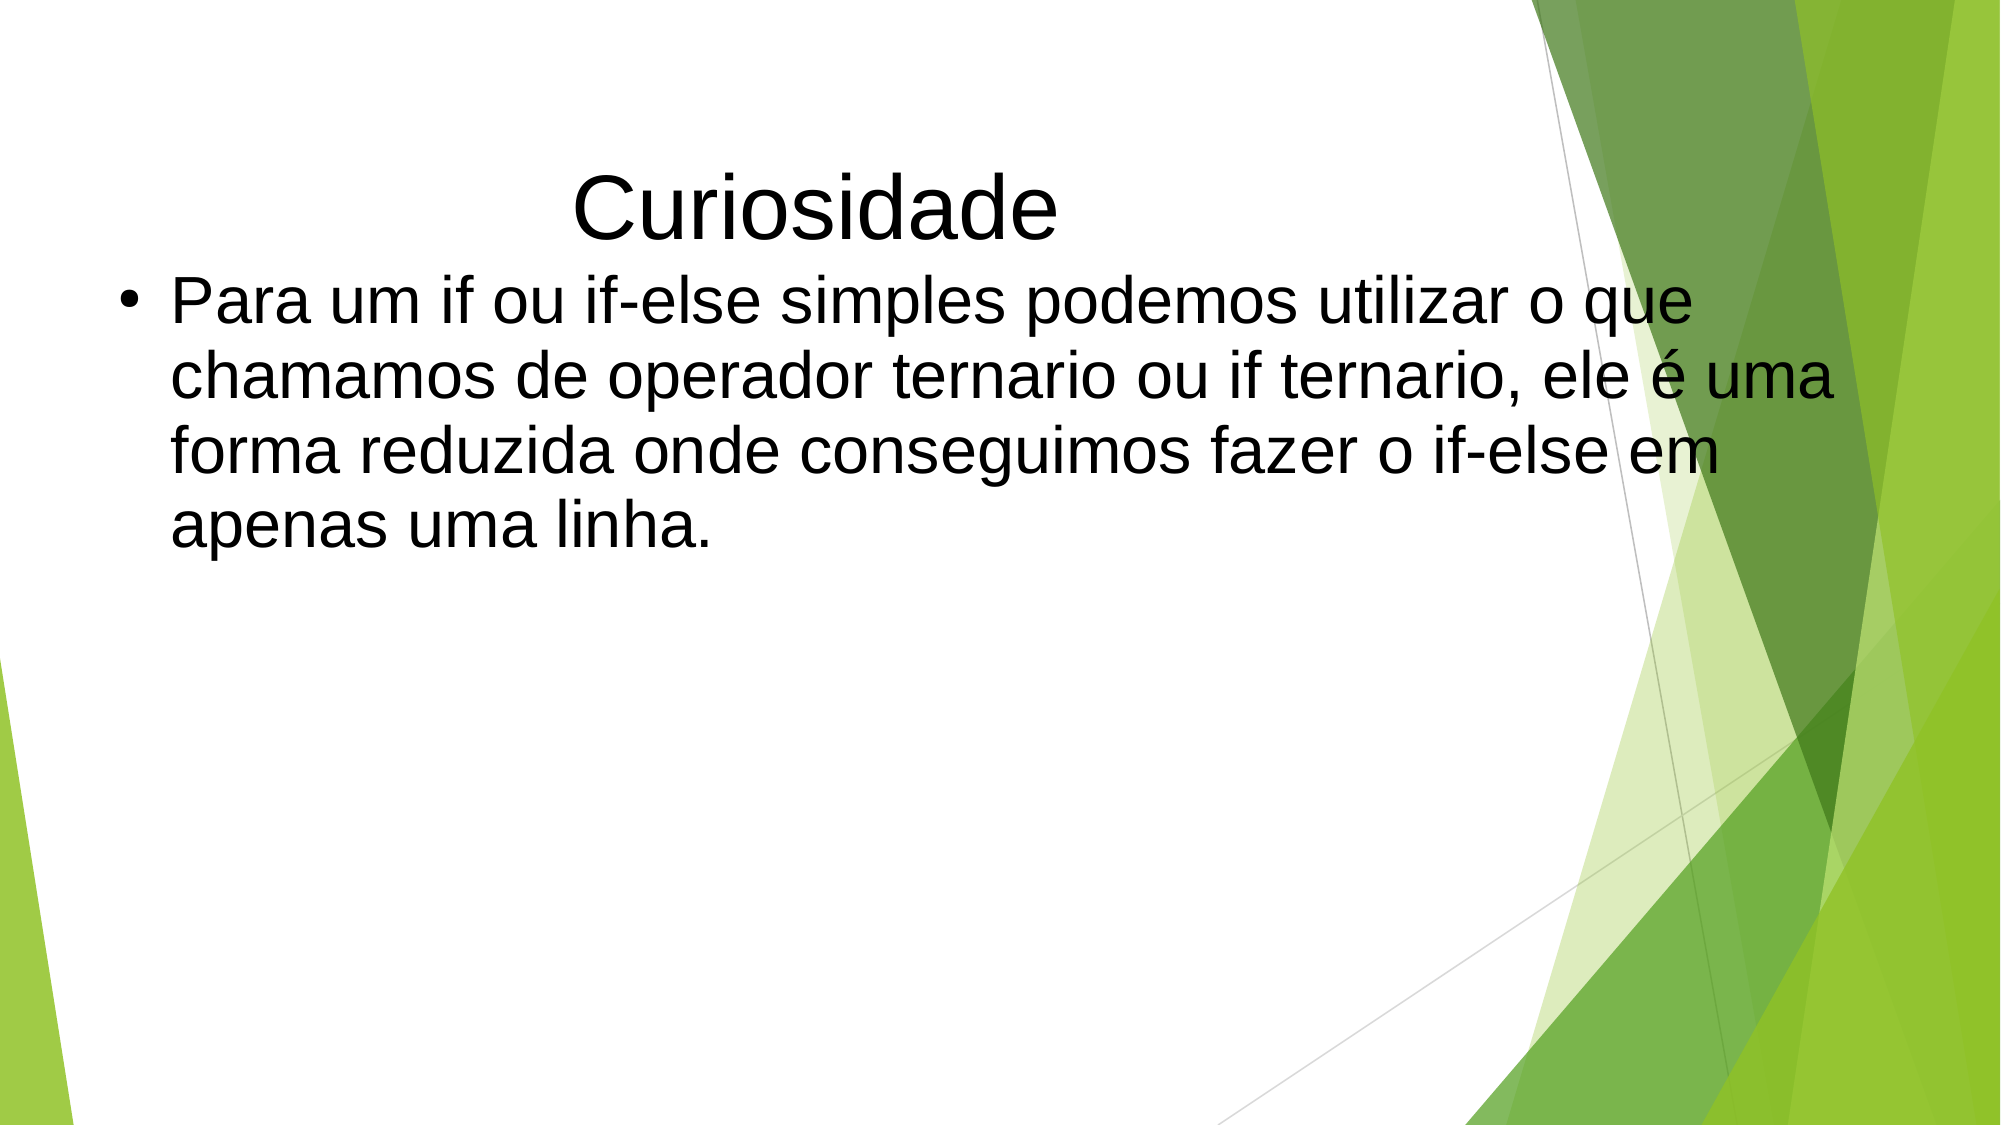

# Curiosidade
Para um if ou if-else simples podemos utilizar o que chamamos de operador ternario ou if ternario, ele é uma forma reduzida onde conseguimos fazer o if-else em apenas uma linha.